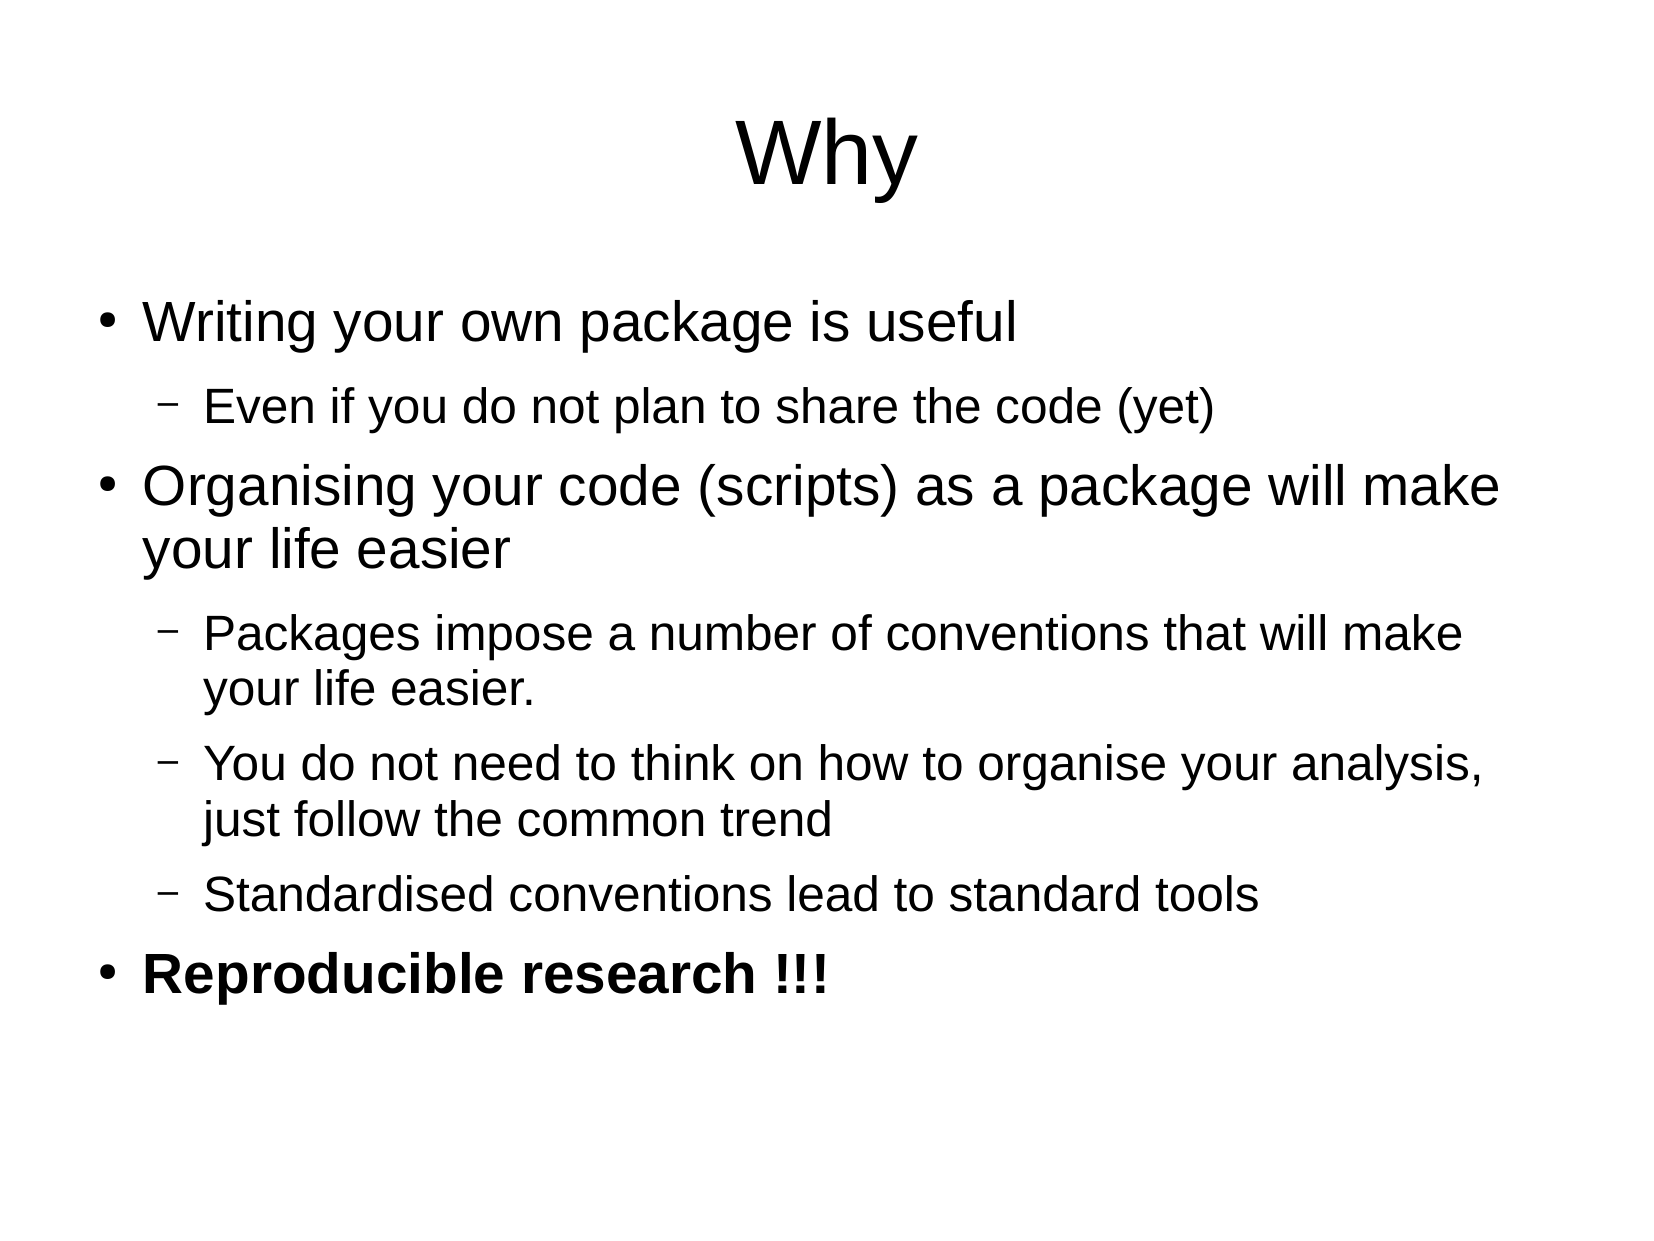

# Why
Writing your own package is useful
Even if you do not plan to share the code (yet)
Organising your code (scripts) as a package will make your life easier
Packages impose a number of conventions that will make your life easier.
You do not need to think on how to organise your analysis, just follow the common trend
Standardised conventions lead to standard tools
Reproducible research !!!